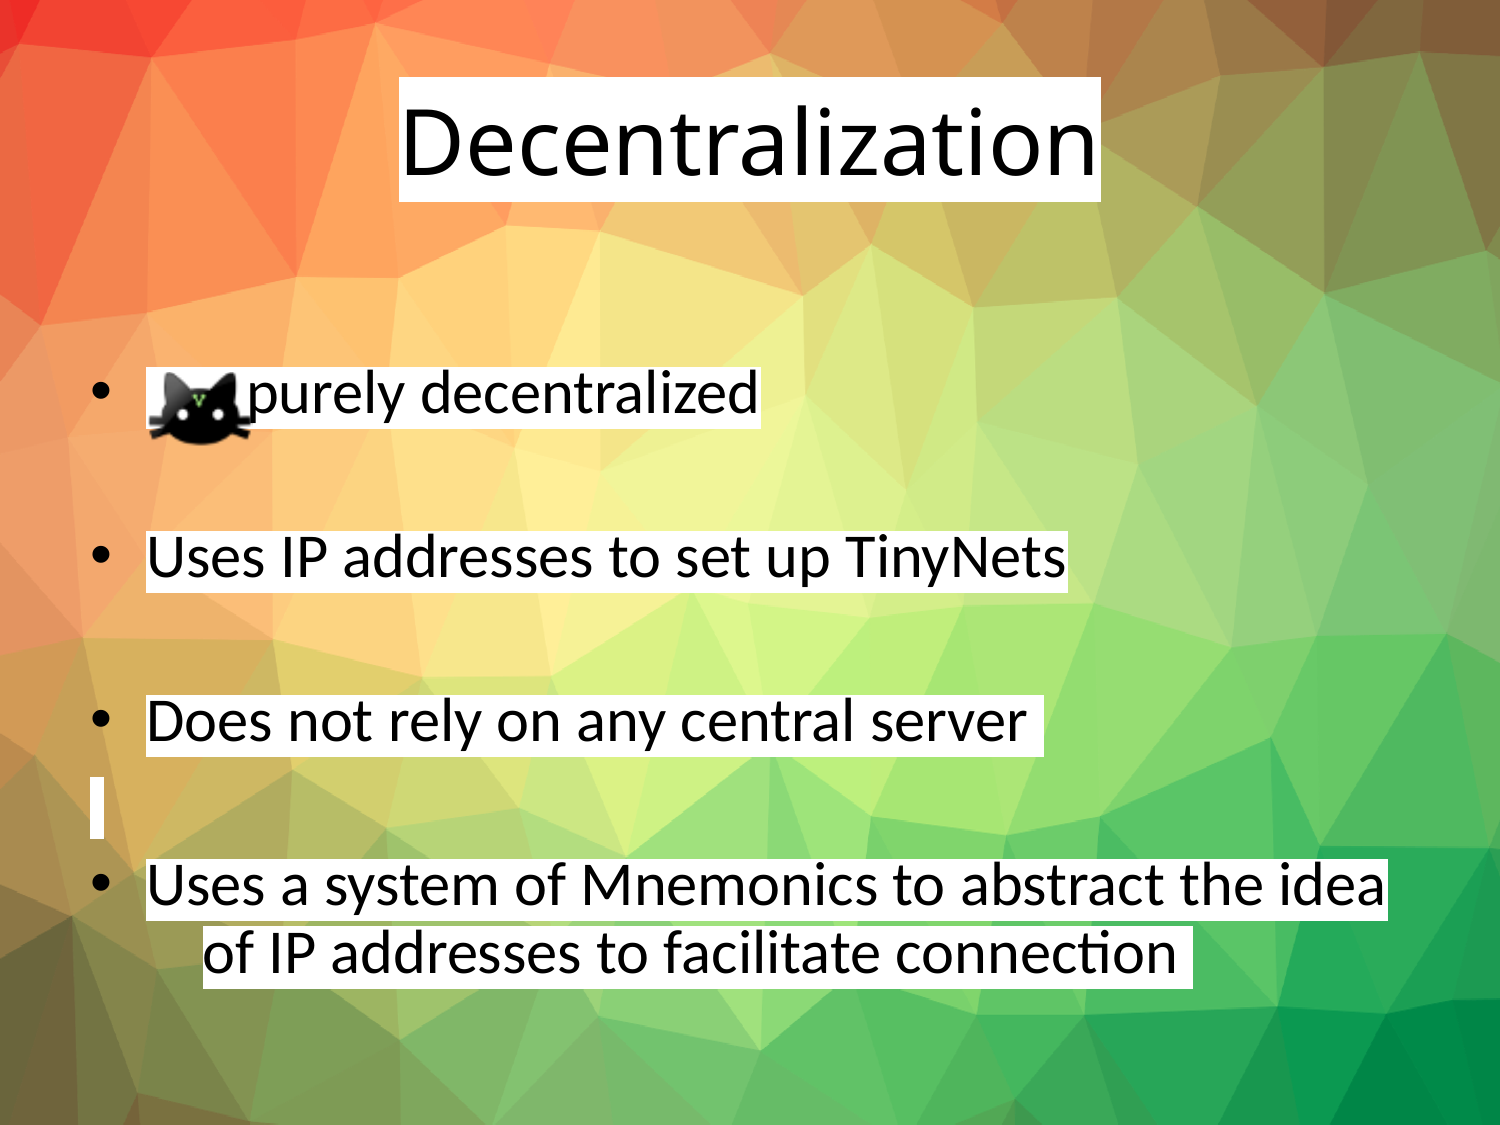

# Decentralization
 purely decentralized
Uses IP addresses to set up TinyNets
Does not rely on any central server
Uses a system of Mnemonics to abstract the idea of IP addresses to facilitate connection